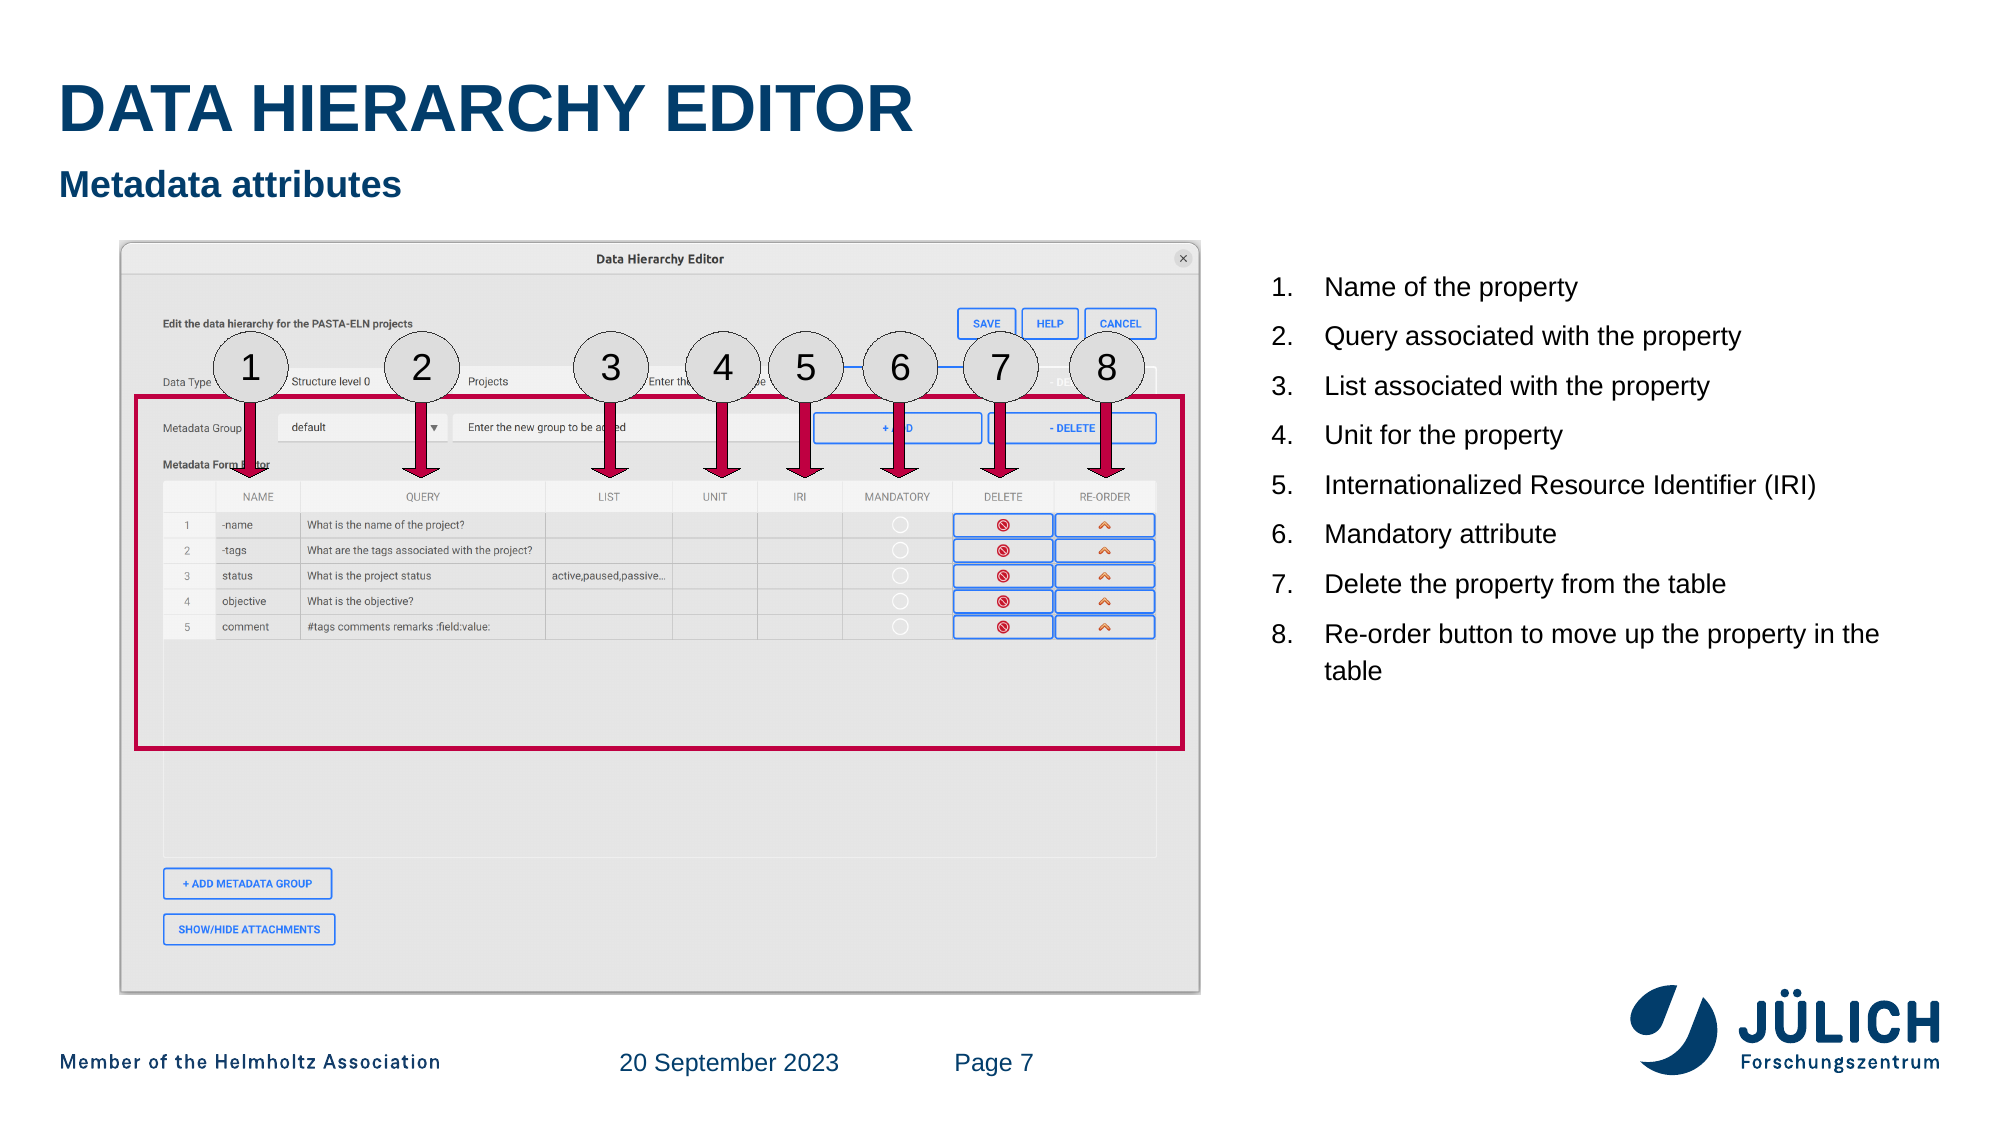

# Data Hierarchy Editor
Metadata attributes
Name of the property
Query associated with the property
List associated with the property
Unit for the property
Internationalized Resource Identifier (IRI)
Mandatory attribute
Delete the property from the table
Re-order button to move up the property in the table
1
2
3
4
5
6
7
8
20 September 2023
Page